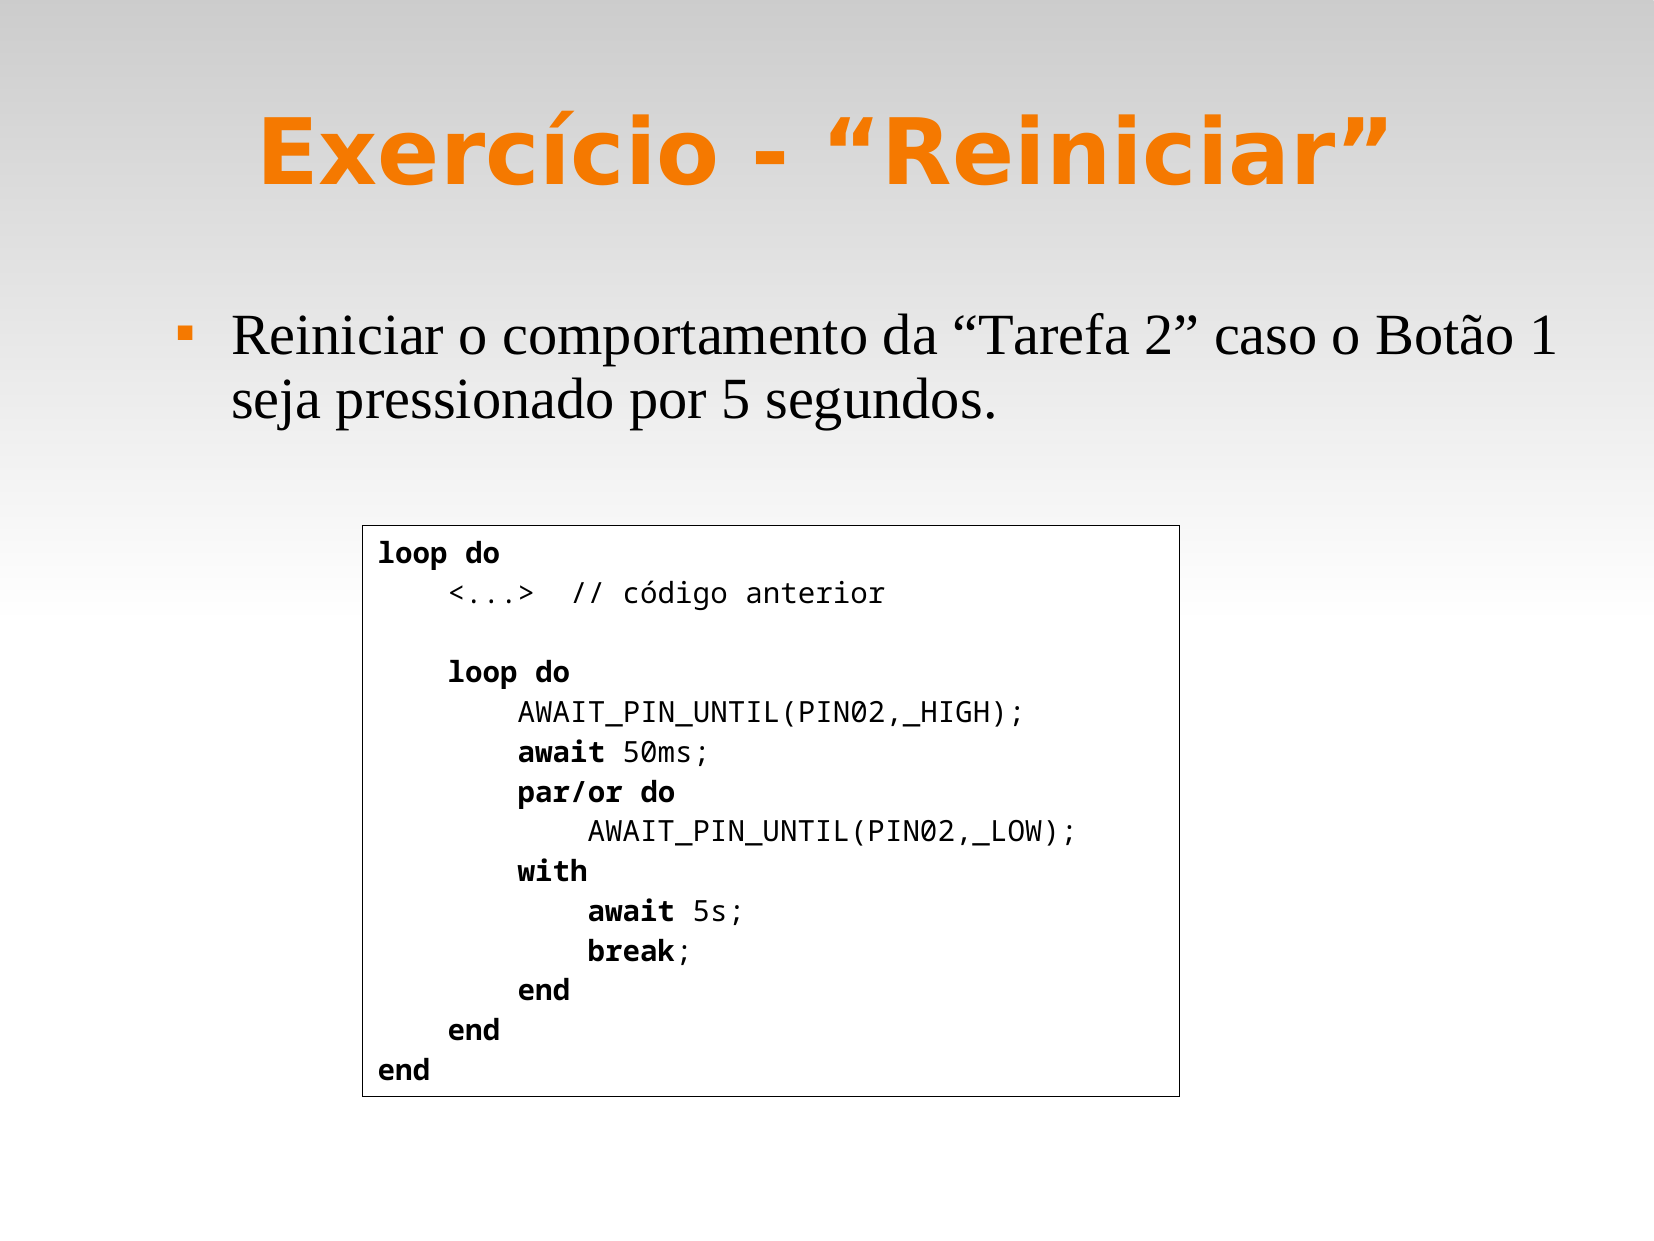

# Exercício - “Reiniciar”
Reiniciar o comportamento da “Tarefa 2” caso o Botão 1 seja pressionado por 5 segundos.
loop do
 <...> // código anterior
 loop do
 AWAIT_PIN_UNTIL(PIN02,_HIGH);
 await 50ms;
 par/or do
 AWAIT_PIN_UNTIL(PIN02,_LOW);
 with
 await 5s;
 break;
 end
 end
end